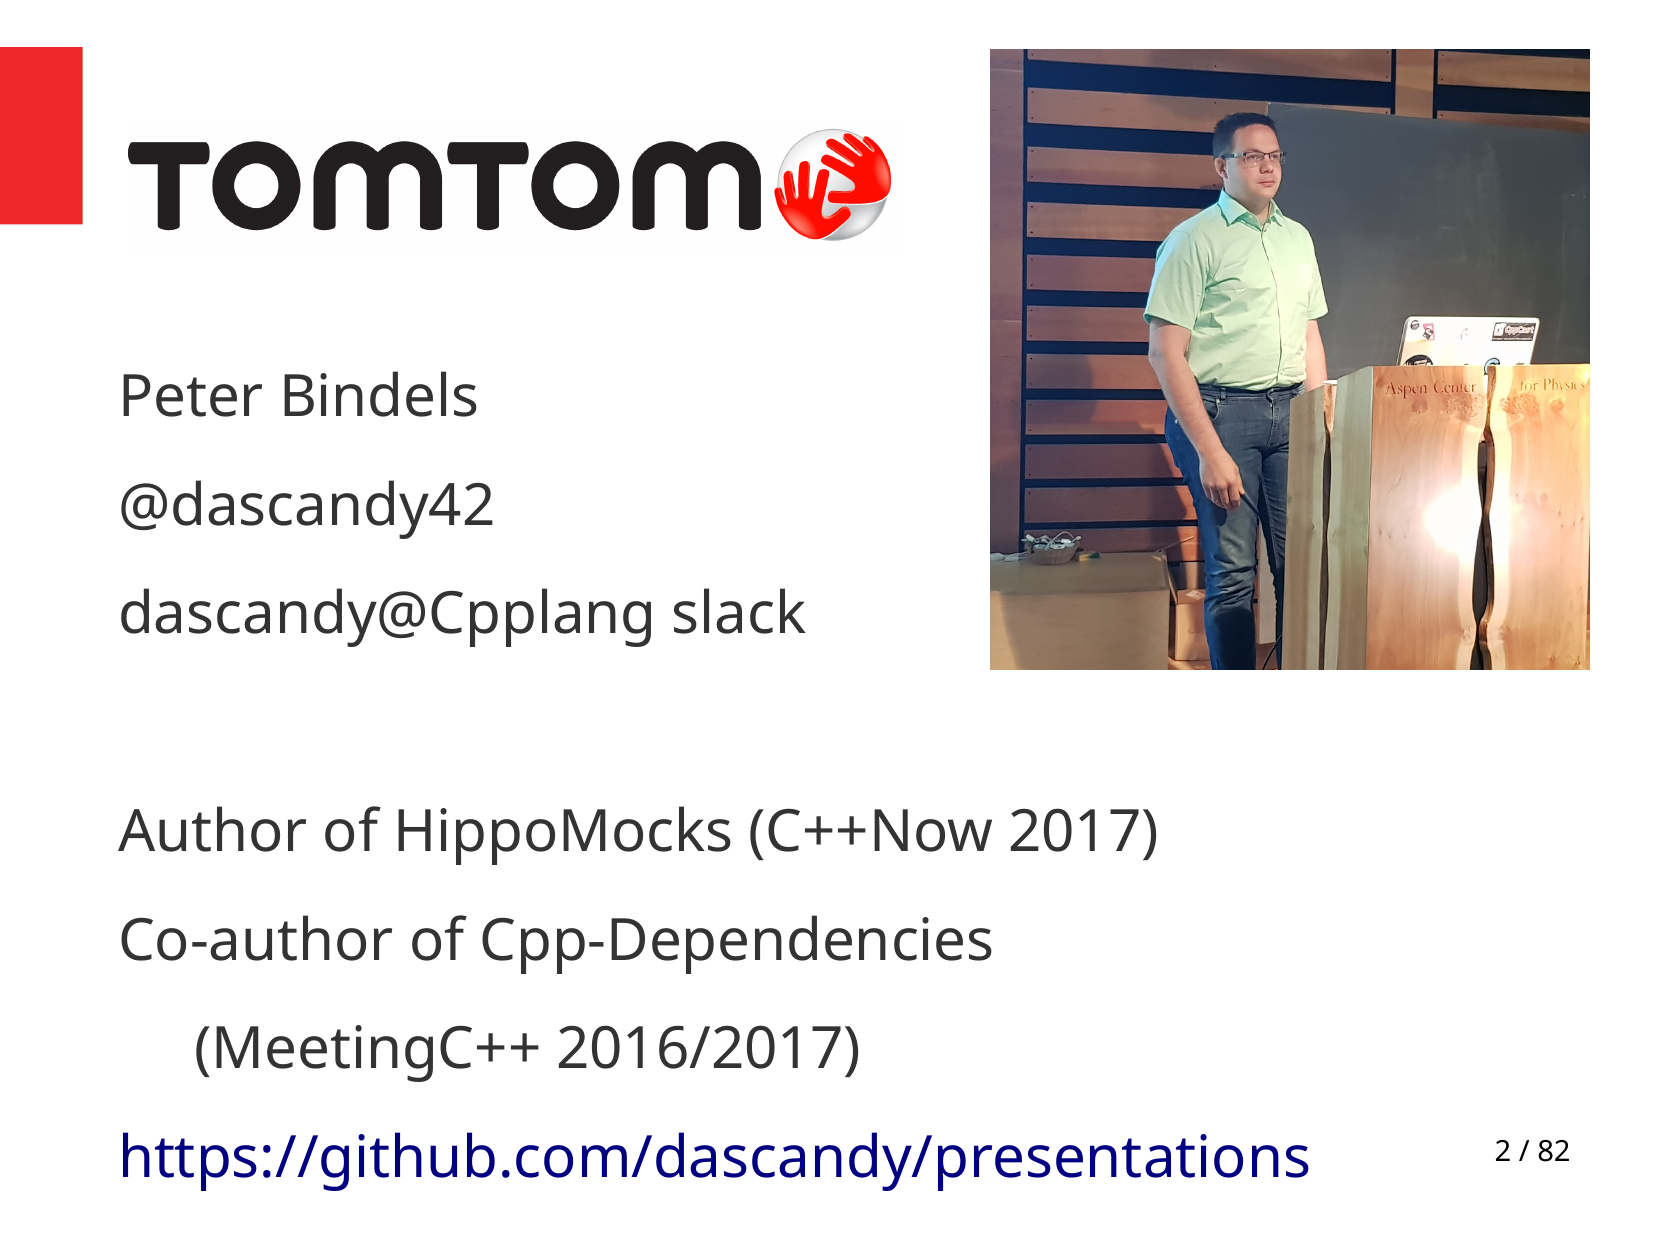

#
Peter Bindels
@dascandy42
dascandy@Cpplang slack
Author of HippoMocks (C++Now 2017)
Co-author of Cpp-Dependencies
 (MeetingC++ 2016/2017)
https://github.com/dascandy/presentations
-~- Making the world of C++ simpler -~-
2